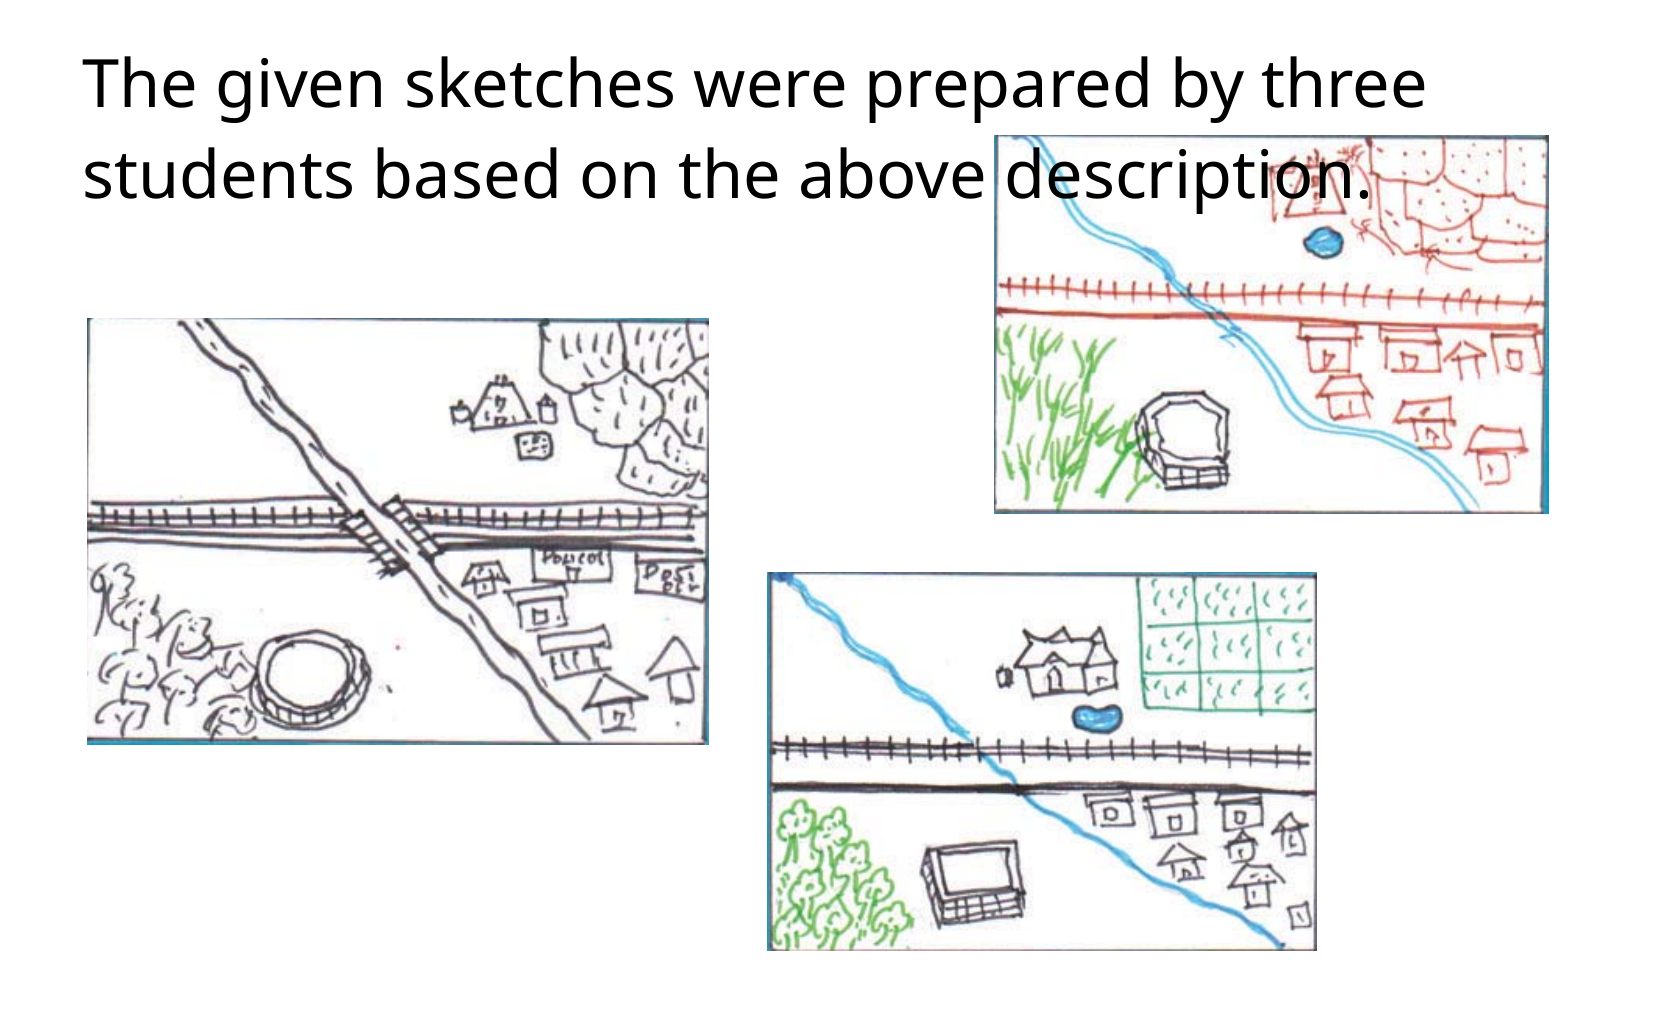

# The given sketches were prepared by three students based on the above description.